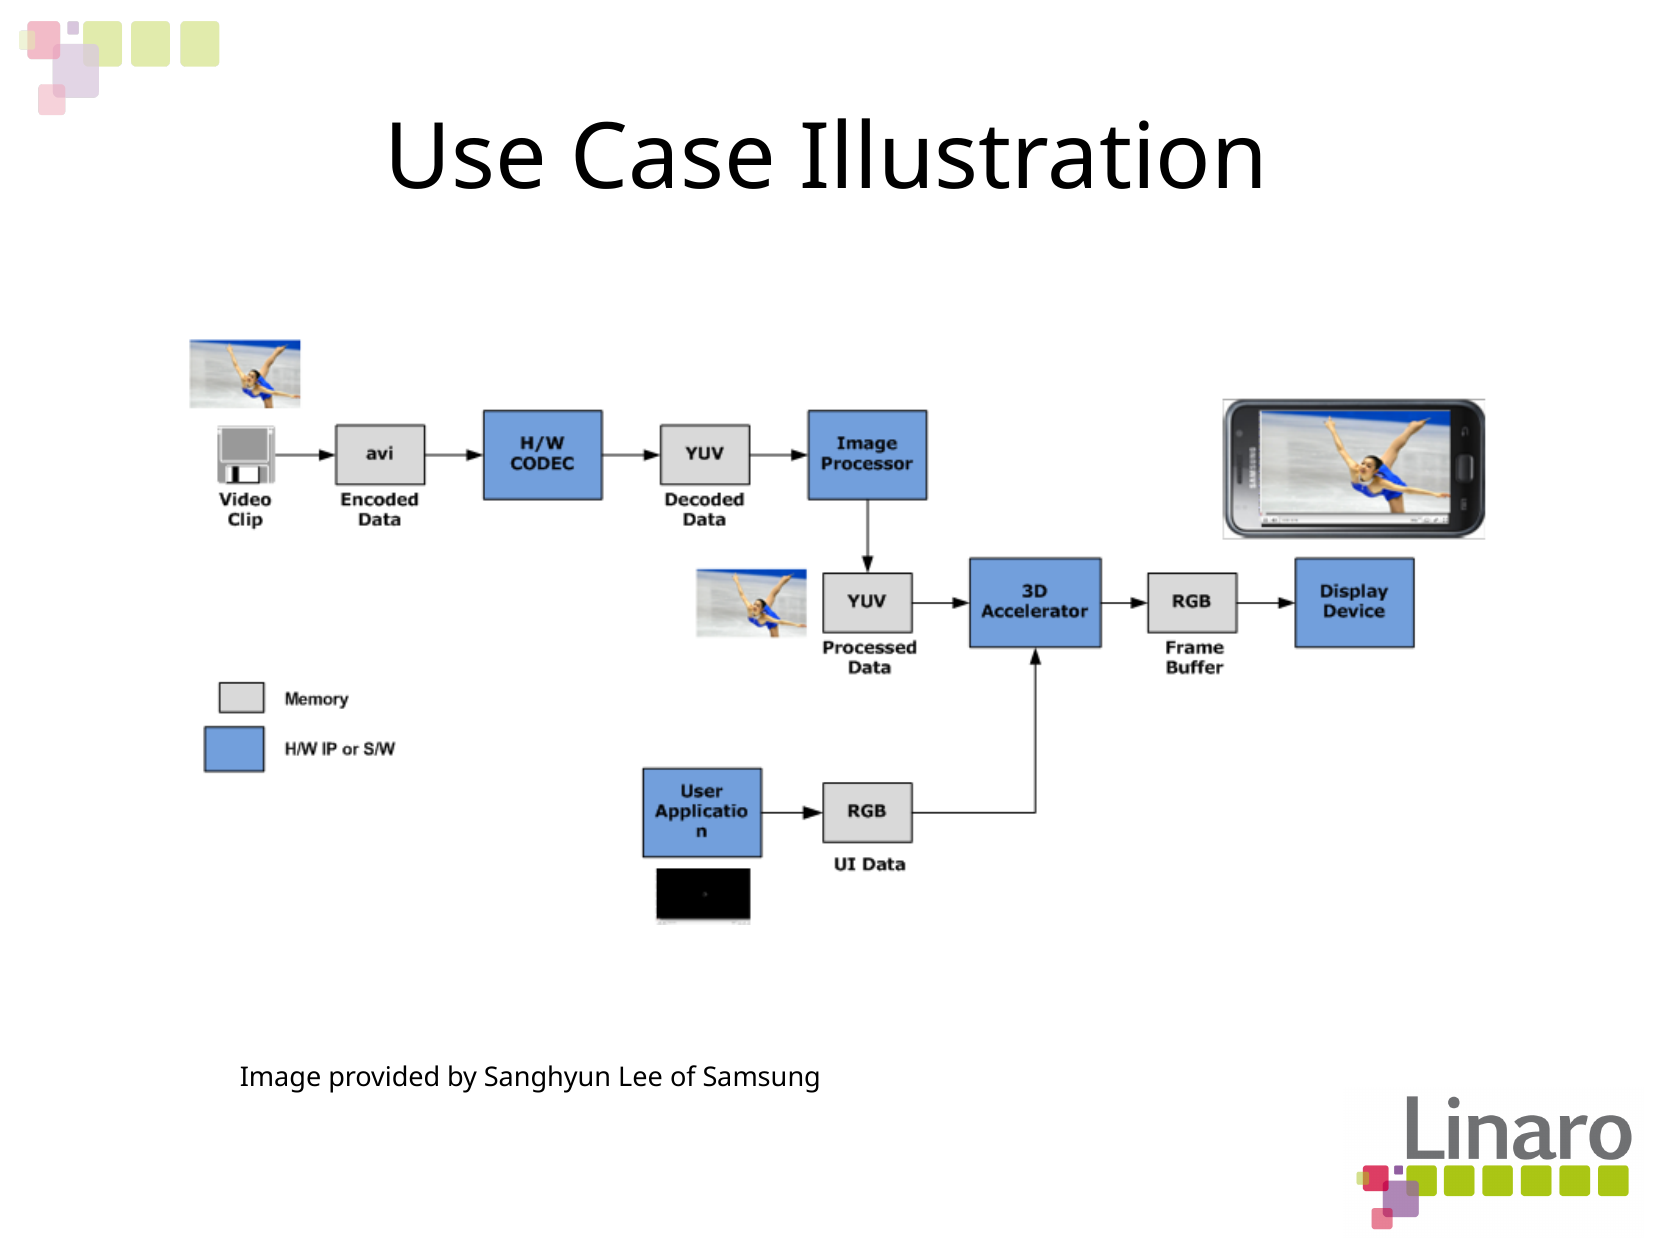

# Use Case Illustration
Image provided by Sanghyun Lee of Samsung